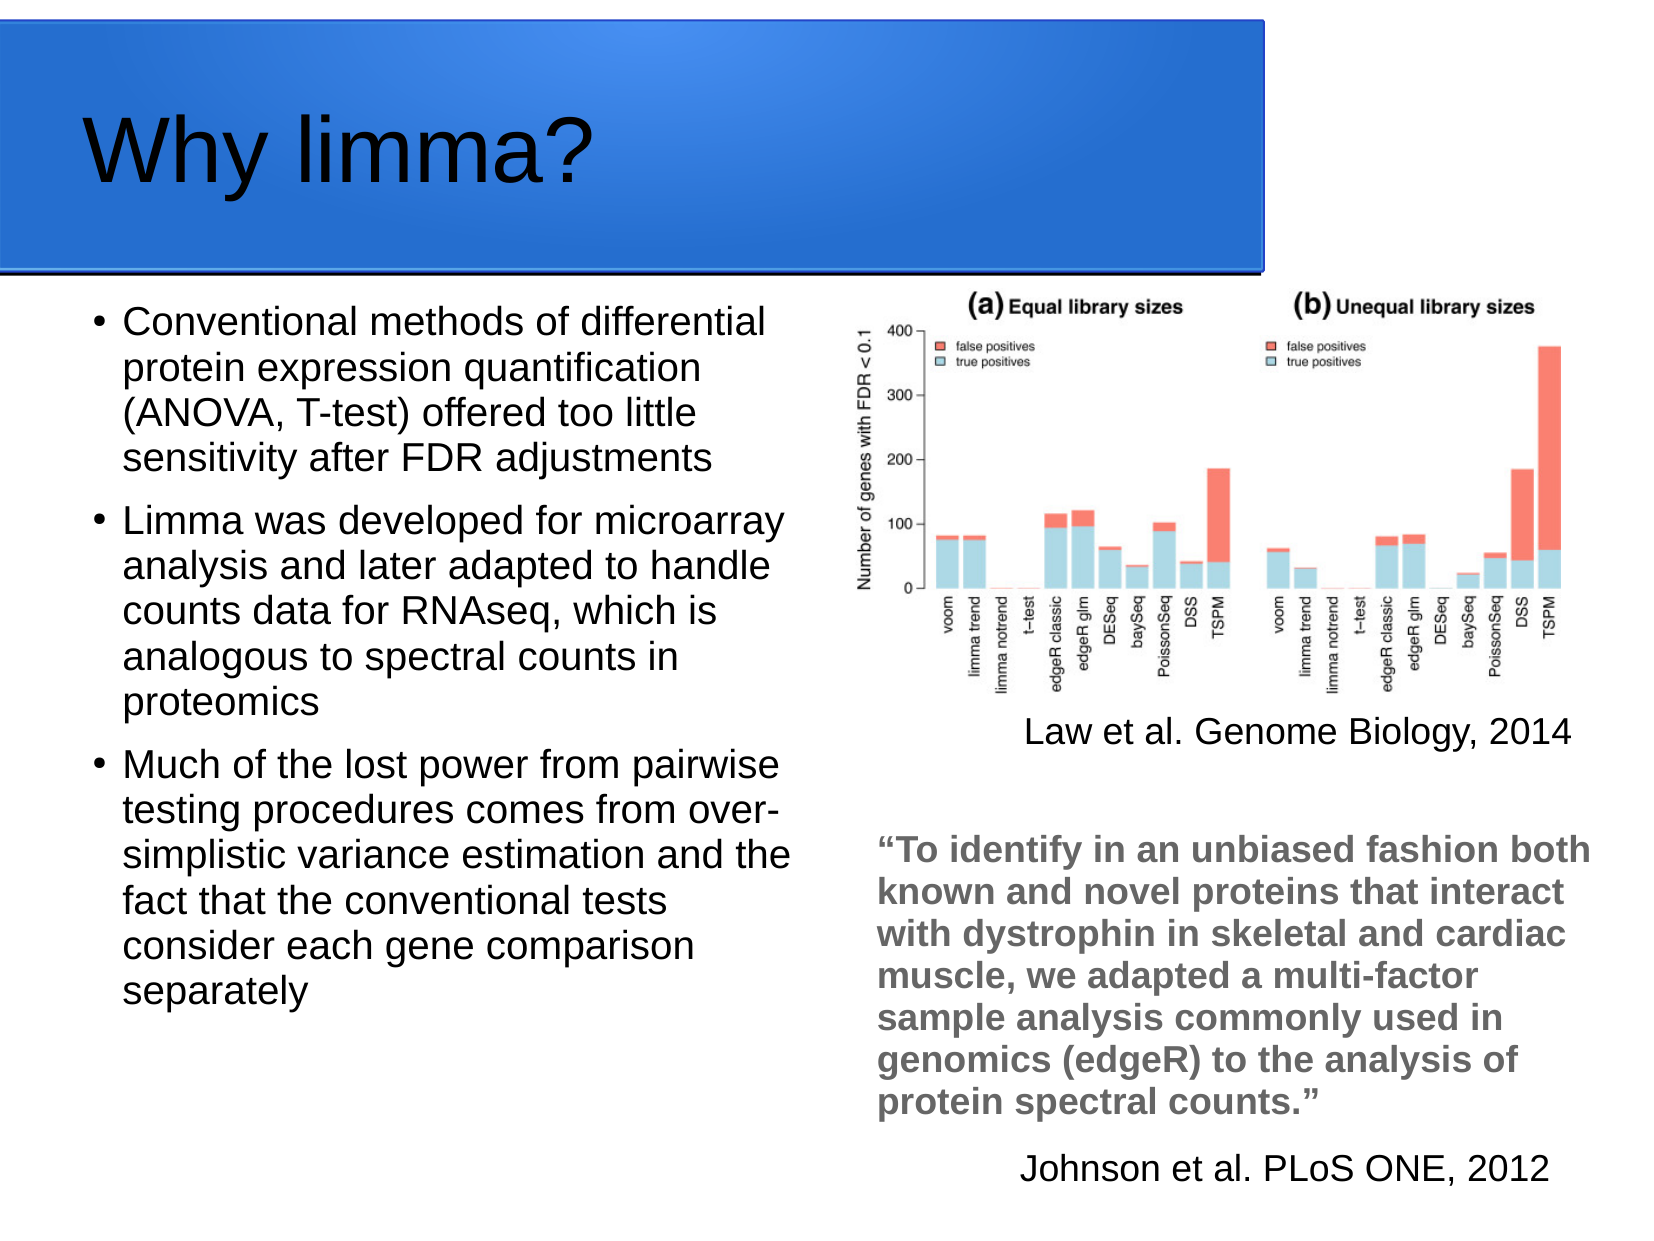

# Why limma?
Conventional methods of differential protein expression quantification (ANOVA, T-test) offered too little sensitivity after FDR adjustments
Limma was developed for microarray analysis and later adapted to handle counts data for RNAseq, which is analogous to spectral counts in proteomics
Much of the lost power from pairwise testing procedures comes from over-simplistic variance estimation and the fact that the conventional tests consider each gene comparison separately
Law et al. Genome Biology, 2014
“To identify in an unbiased fashion both known and novel proteins that interact with dystrophin in skeletal and cardiac muscle, we adapted a multi-factor sample analysis commonly used in genomics (edgeR) to the analysis of protein spectral counts.”
Johnson et al. PLoS ONE, 2012